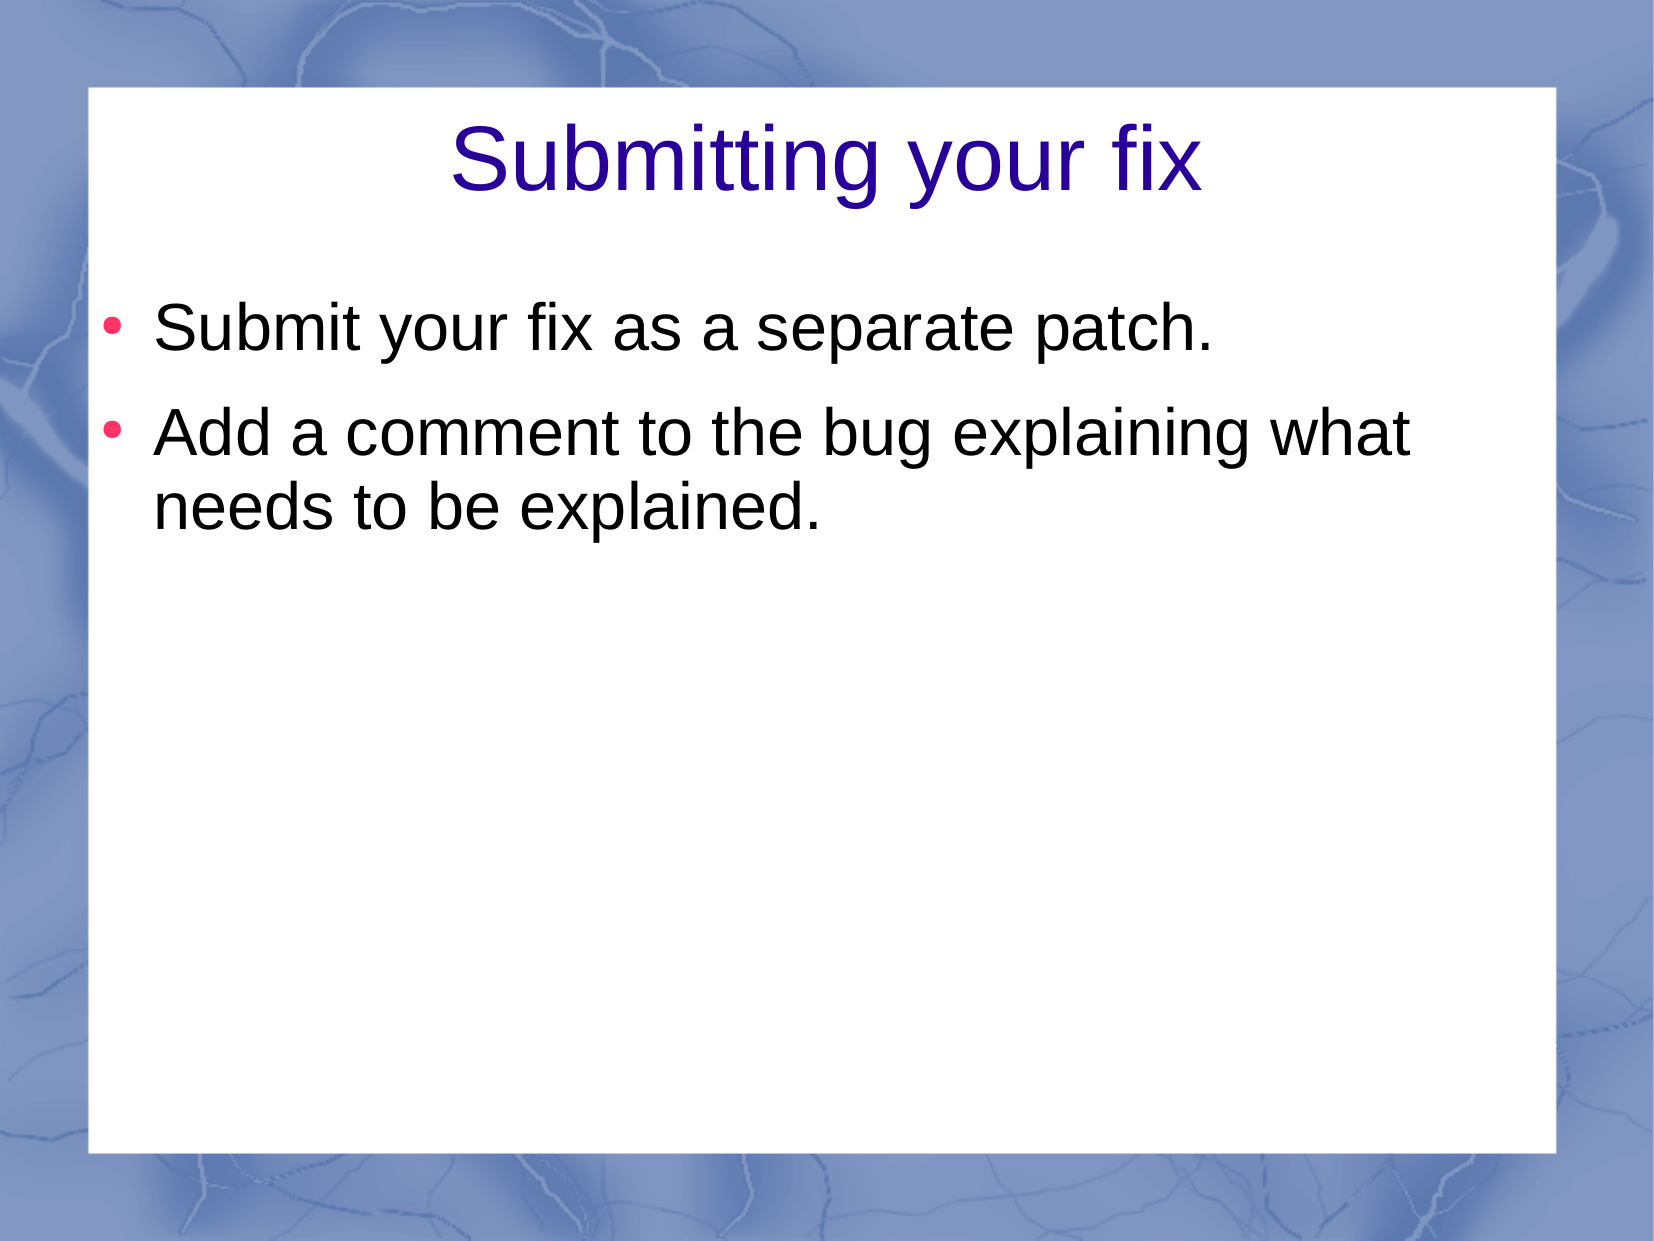

# Submitting your fix
Submit your fix as a separate patch.
Add a comment to the bug explaining what needs to be explained.